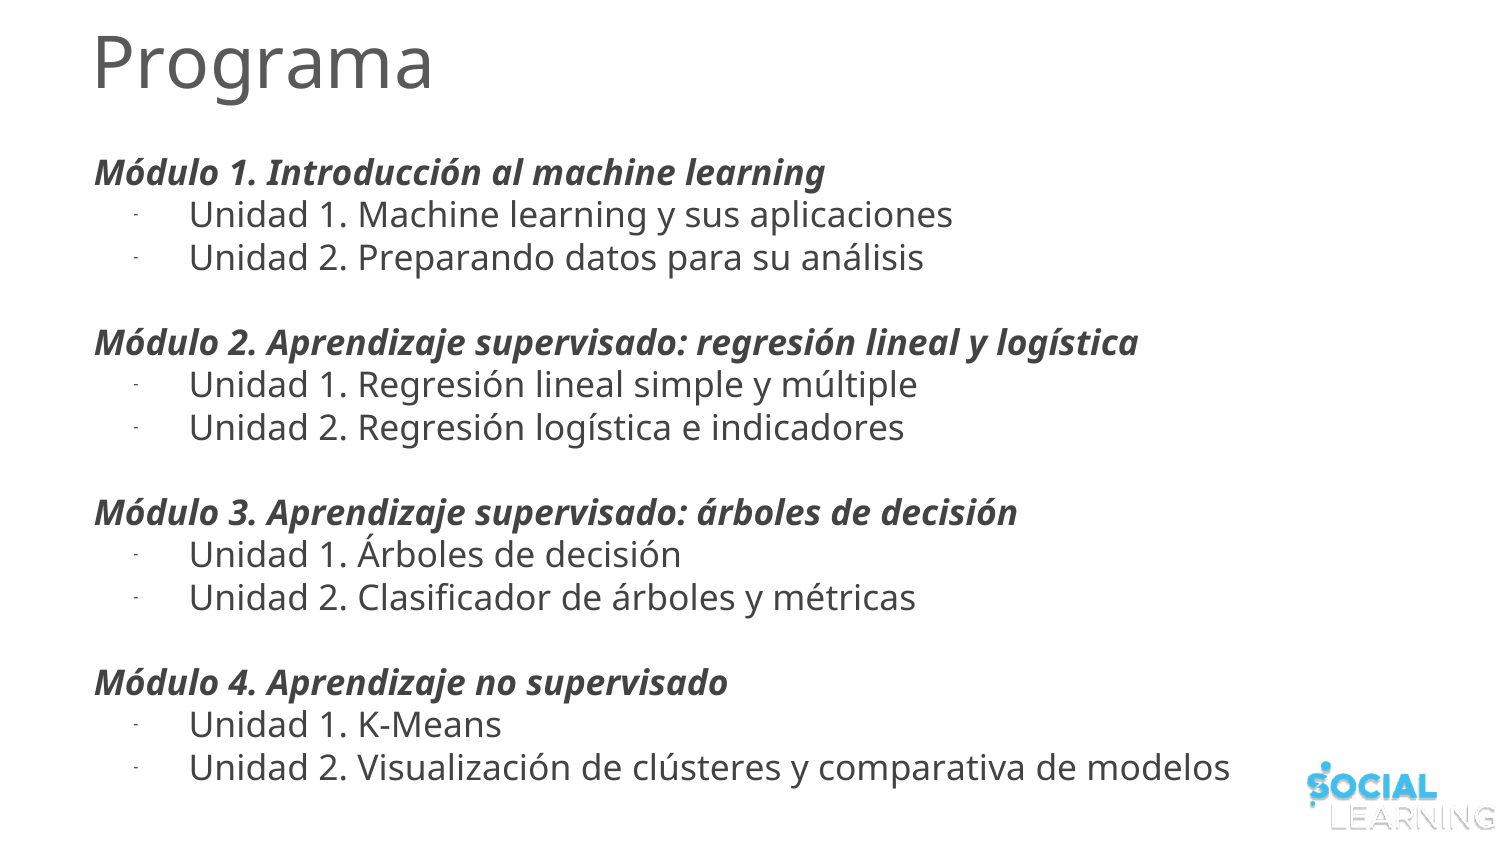

Programa
Módulo 1. Introducción al machine learning
Unidad 1. Machine learning y sus aplicaciones
Unidad 2. Preparando datos para su análisis
Módulo 2. Aprendizaje supervisado: regresión lineal y logística
Unidad 1. Regresión lineal simple y múltiple
Unidad 2. Regresión logística e indicadores
Módulo 3. Aprendizaje supervisado: árboles de decisión
Unidad 1. Árboles de decisión
Unidad 2. Clasificador de árboles y métricas
Módulo 4. Aprendizaje no supervisado
Unidad 1. K-Means
Unidad 2. Visualización de clústeres y comparativa de modelos